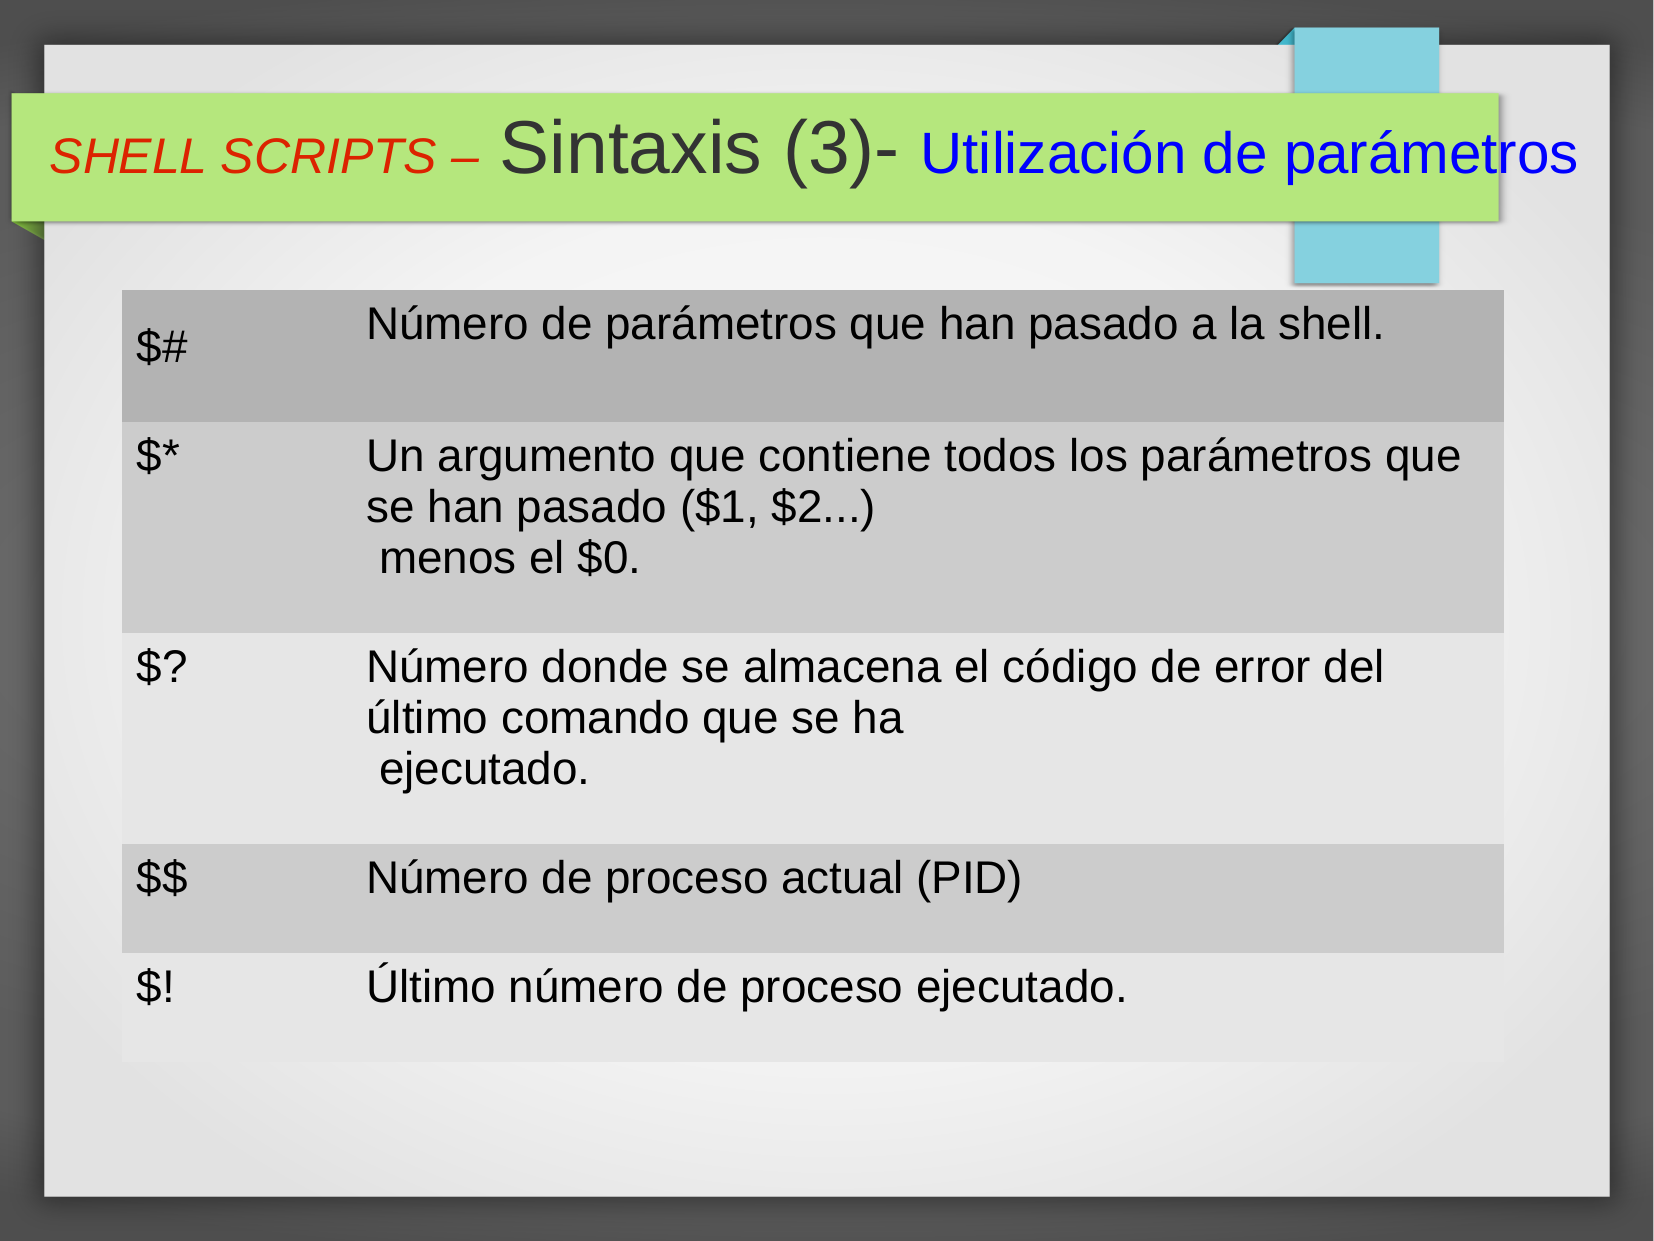

# SHELL SCRIPTS – Sintaxis (3)- Utilización de parámetros
| $# | Número de parámetros que han pasado a la shell. |
| --- | --- |
| $\* | Un argumento que contiene todos los parámetros que se han pasado ($1, $2...) menos el $0. |
| $? | Número donde se almacena el código de error del último comando que se ha ejecutado. |
| $$ | Número de proceso actual (PID) |
| $! | Último número de proceso ejecutado. |